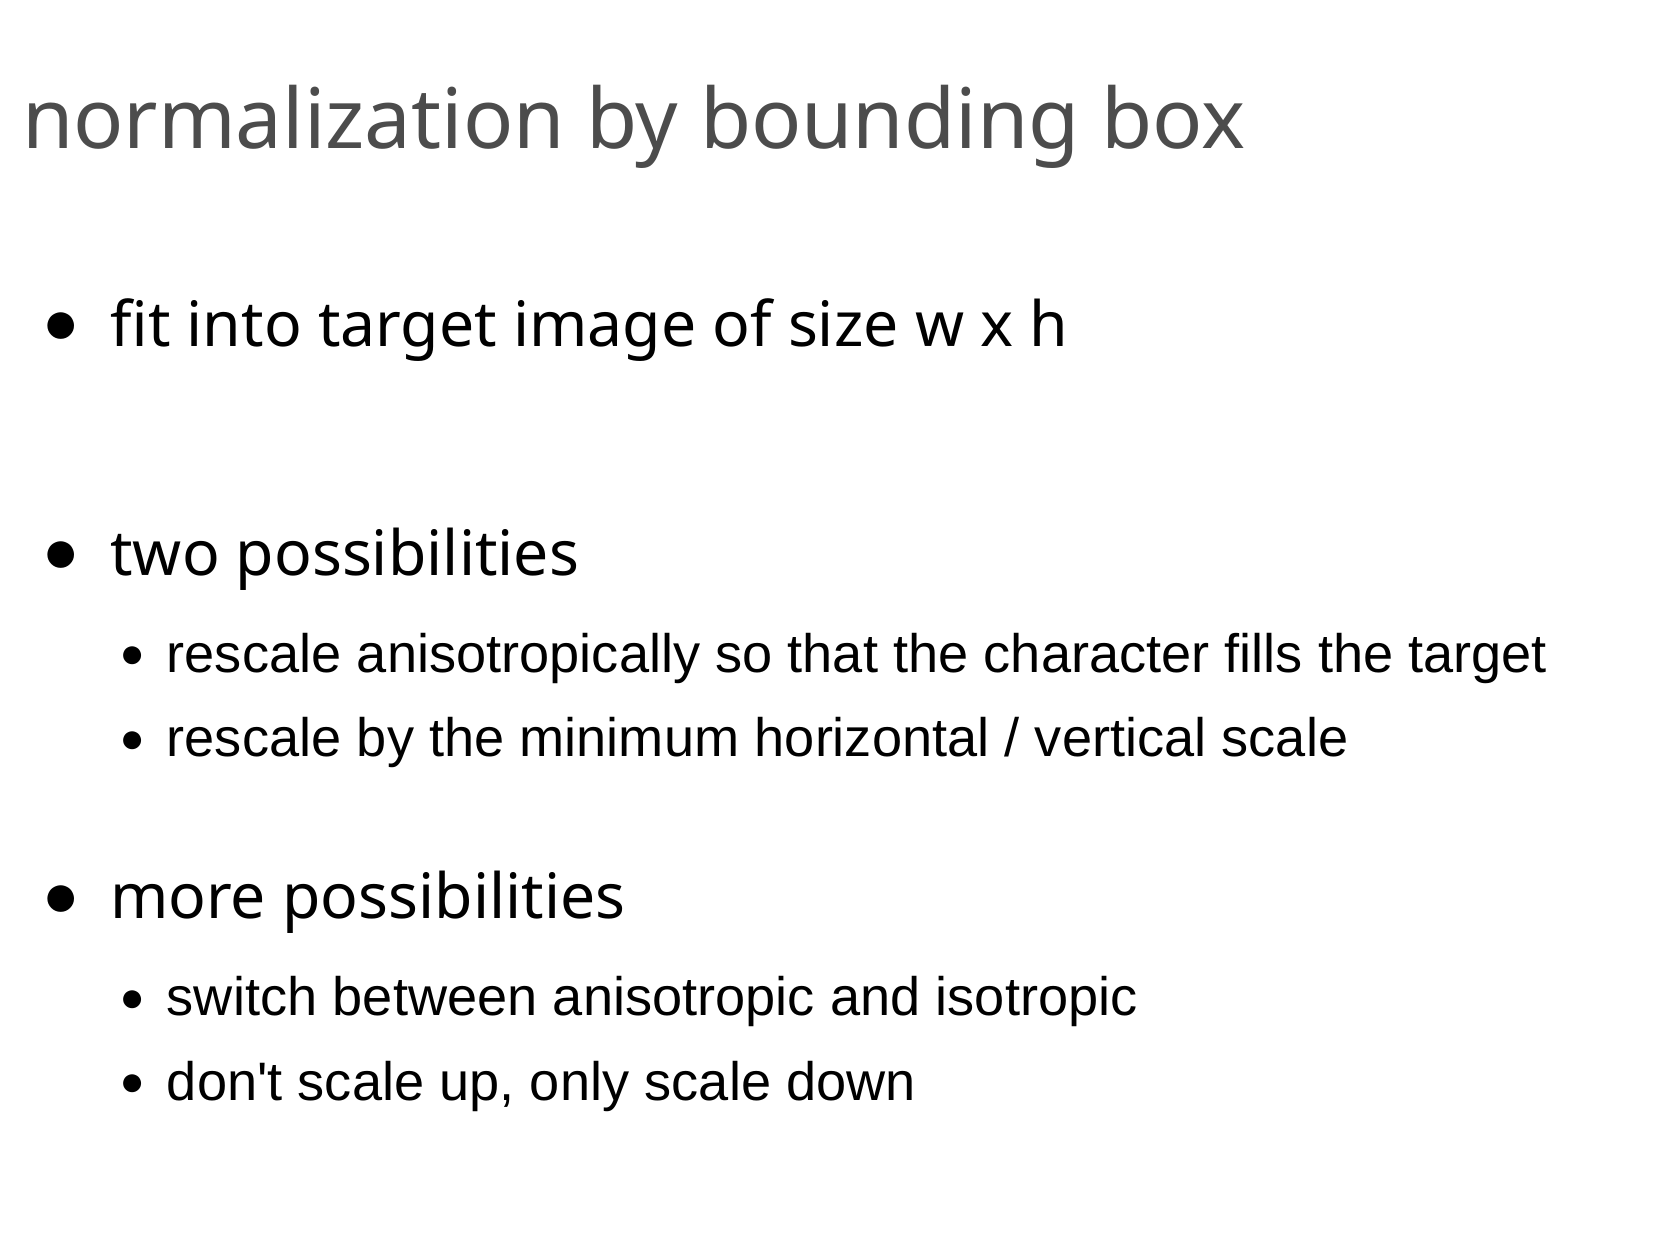

# normalization by bounding box
fit into target image of size w x h
two possibilities
rescale anisotropically so that the character fills the target
rescale by the minimum horizontal / vertical scale
more possibilities
switch between anisotropic and isotropic
don't scale up, only scale down